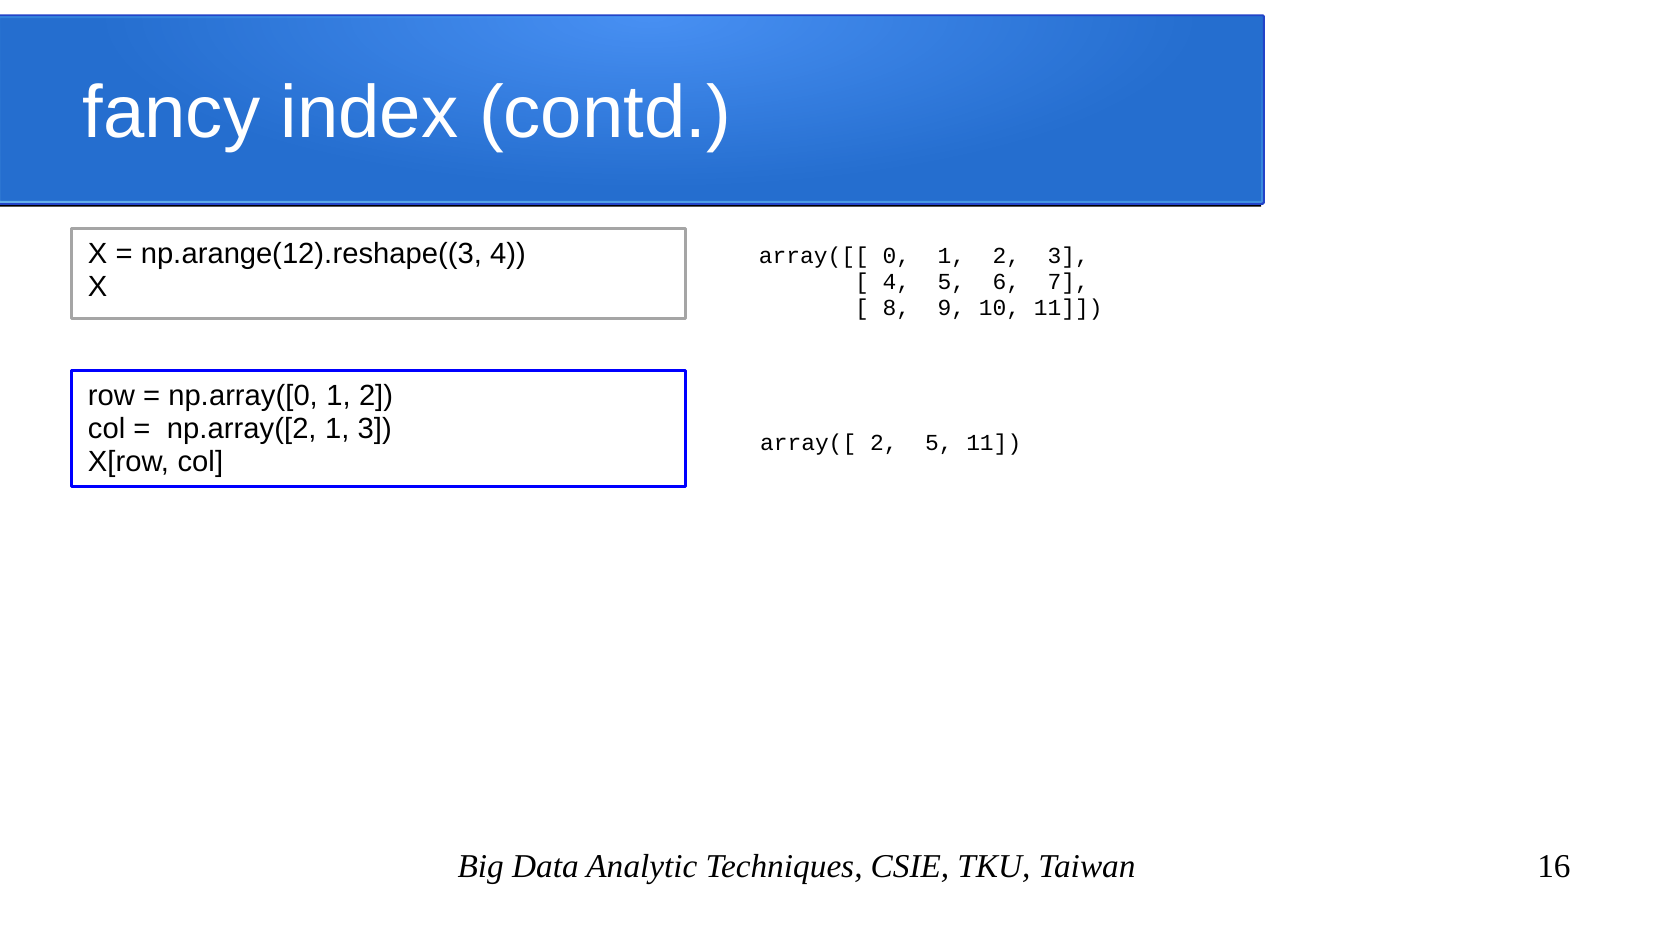

# fancy index (contd.)
X = np.arange(12).reshape((3, 4))
X
array([[ 0, 1, 2, 3],
 [ 4, 5, 6, 7],
 [ 8, 9, 10, 11]])
row = np.array([0, 1, 2])
col = np.array([2, 1, 3])
X[row, col]
array([ 2, 5, 11])
Big Data Analytic Techniques, CSIE, TKU, Taiwan
16